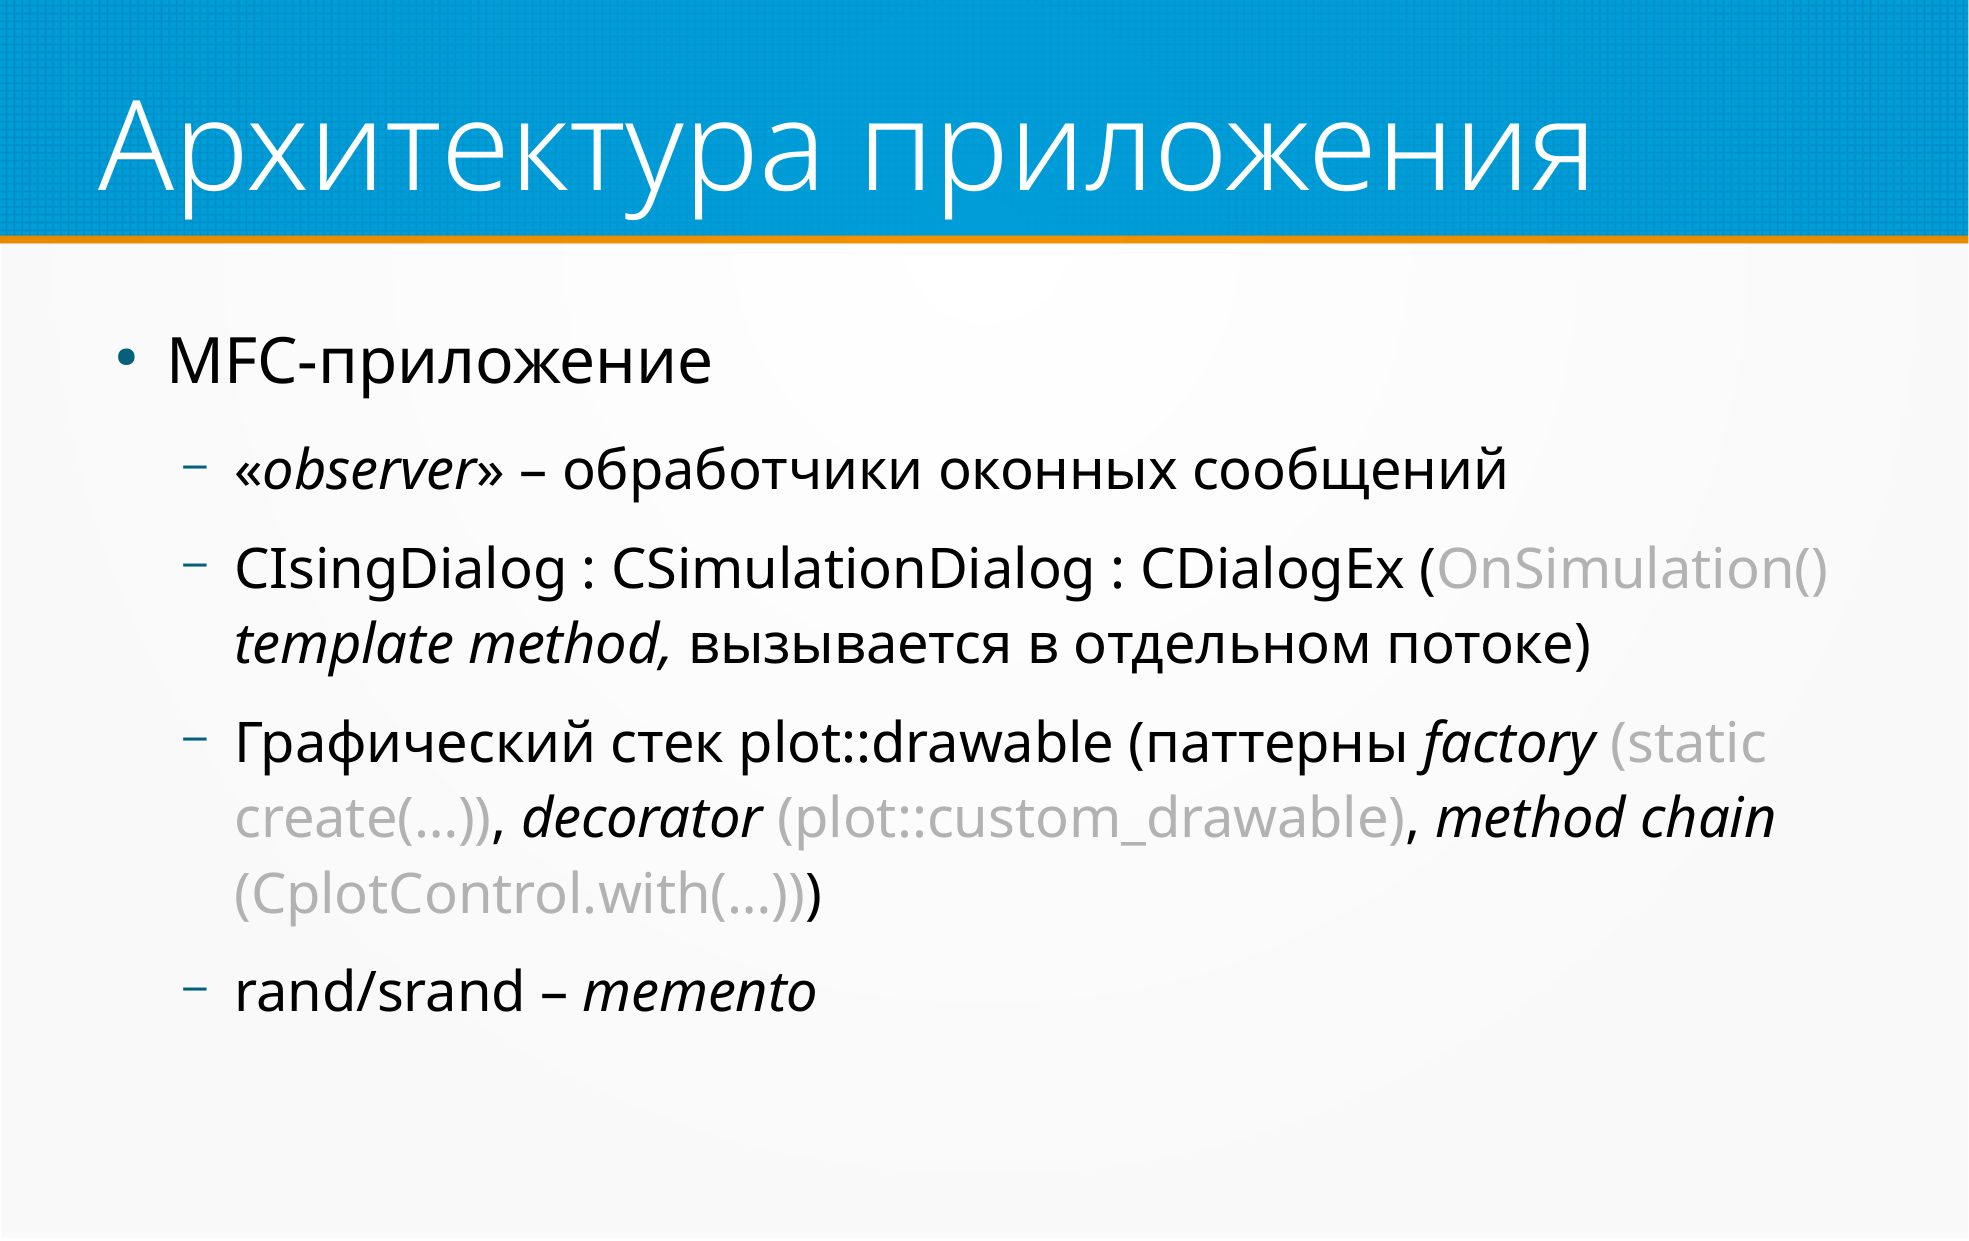

# Архитектура приложения
MFC-приложение
«observer» – обработчики оконных сообщений
CIsingDialog : CSimulationDialog : CDialogEx (OnSimulation() template method, вызывается в отдельном потоке)
Графический стек plot::drawable (паттерны factory (static create(…)), decorator (plot::custom_drawable), method chain (CplotControl.with(…)))
rand/srand – memento